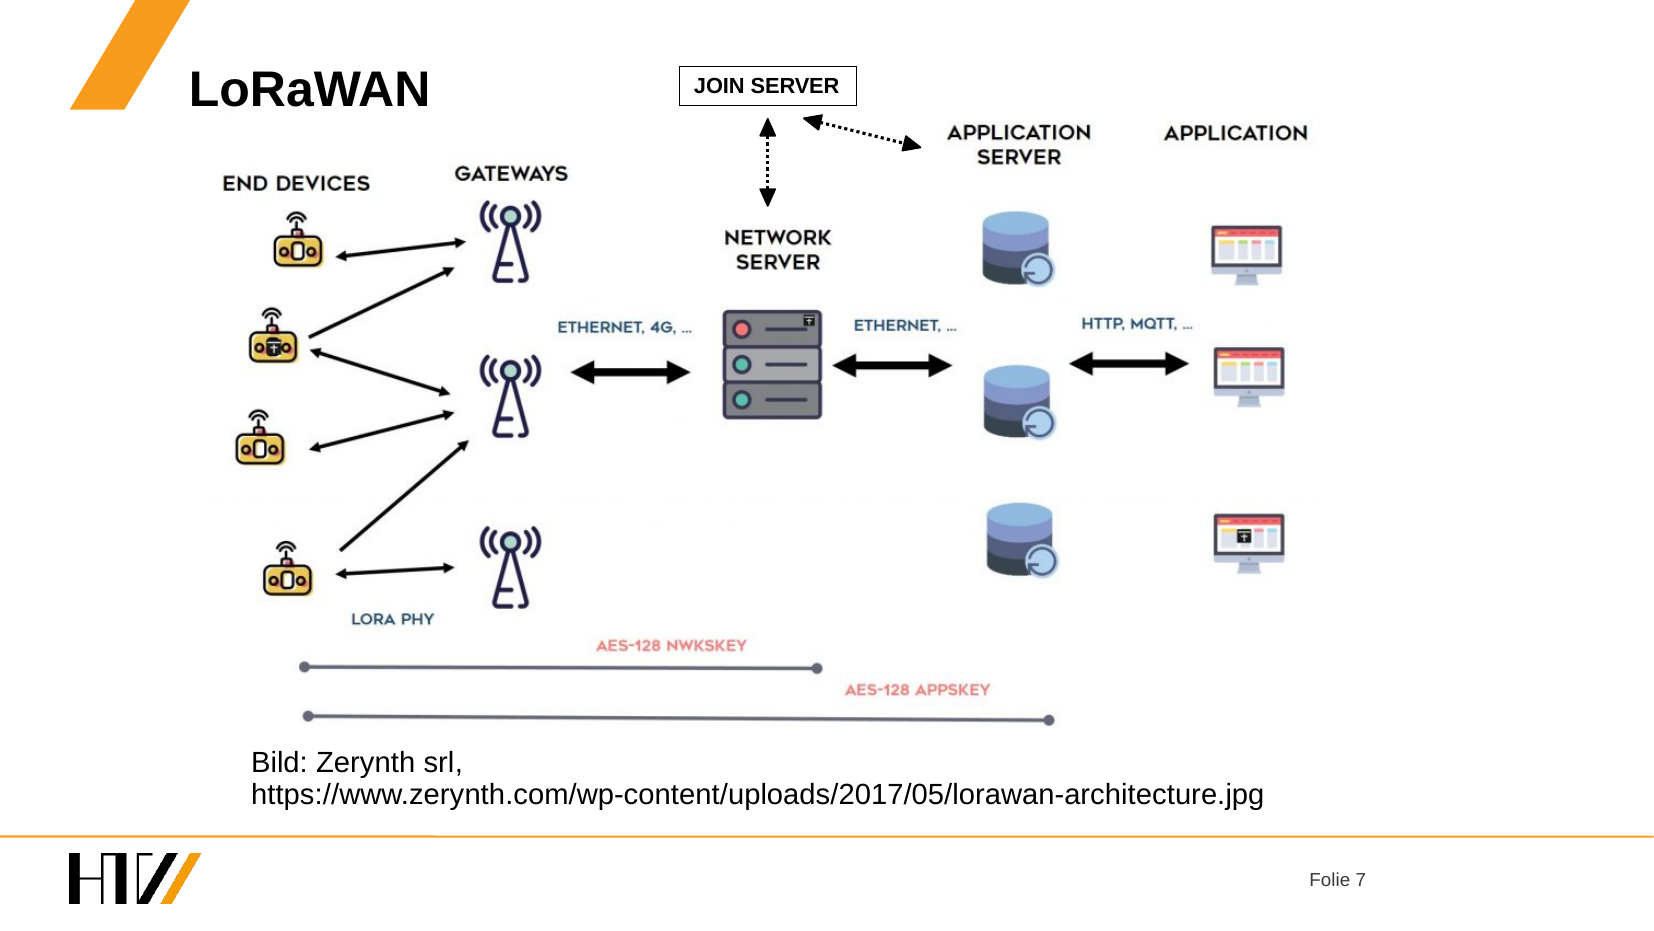

# LoRaWAN
JOIN SERVER
Bild: Zerynth srl,
https://www.zerynth.com/wp-content/uploads/2017/05/lorawan-architecture.jpg
Folie